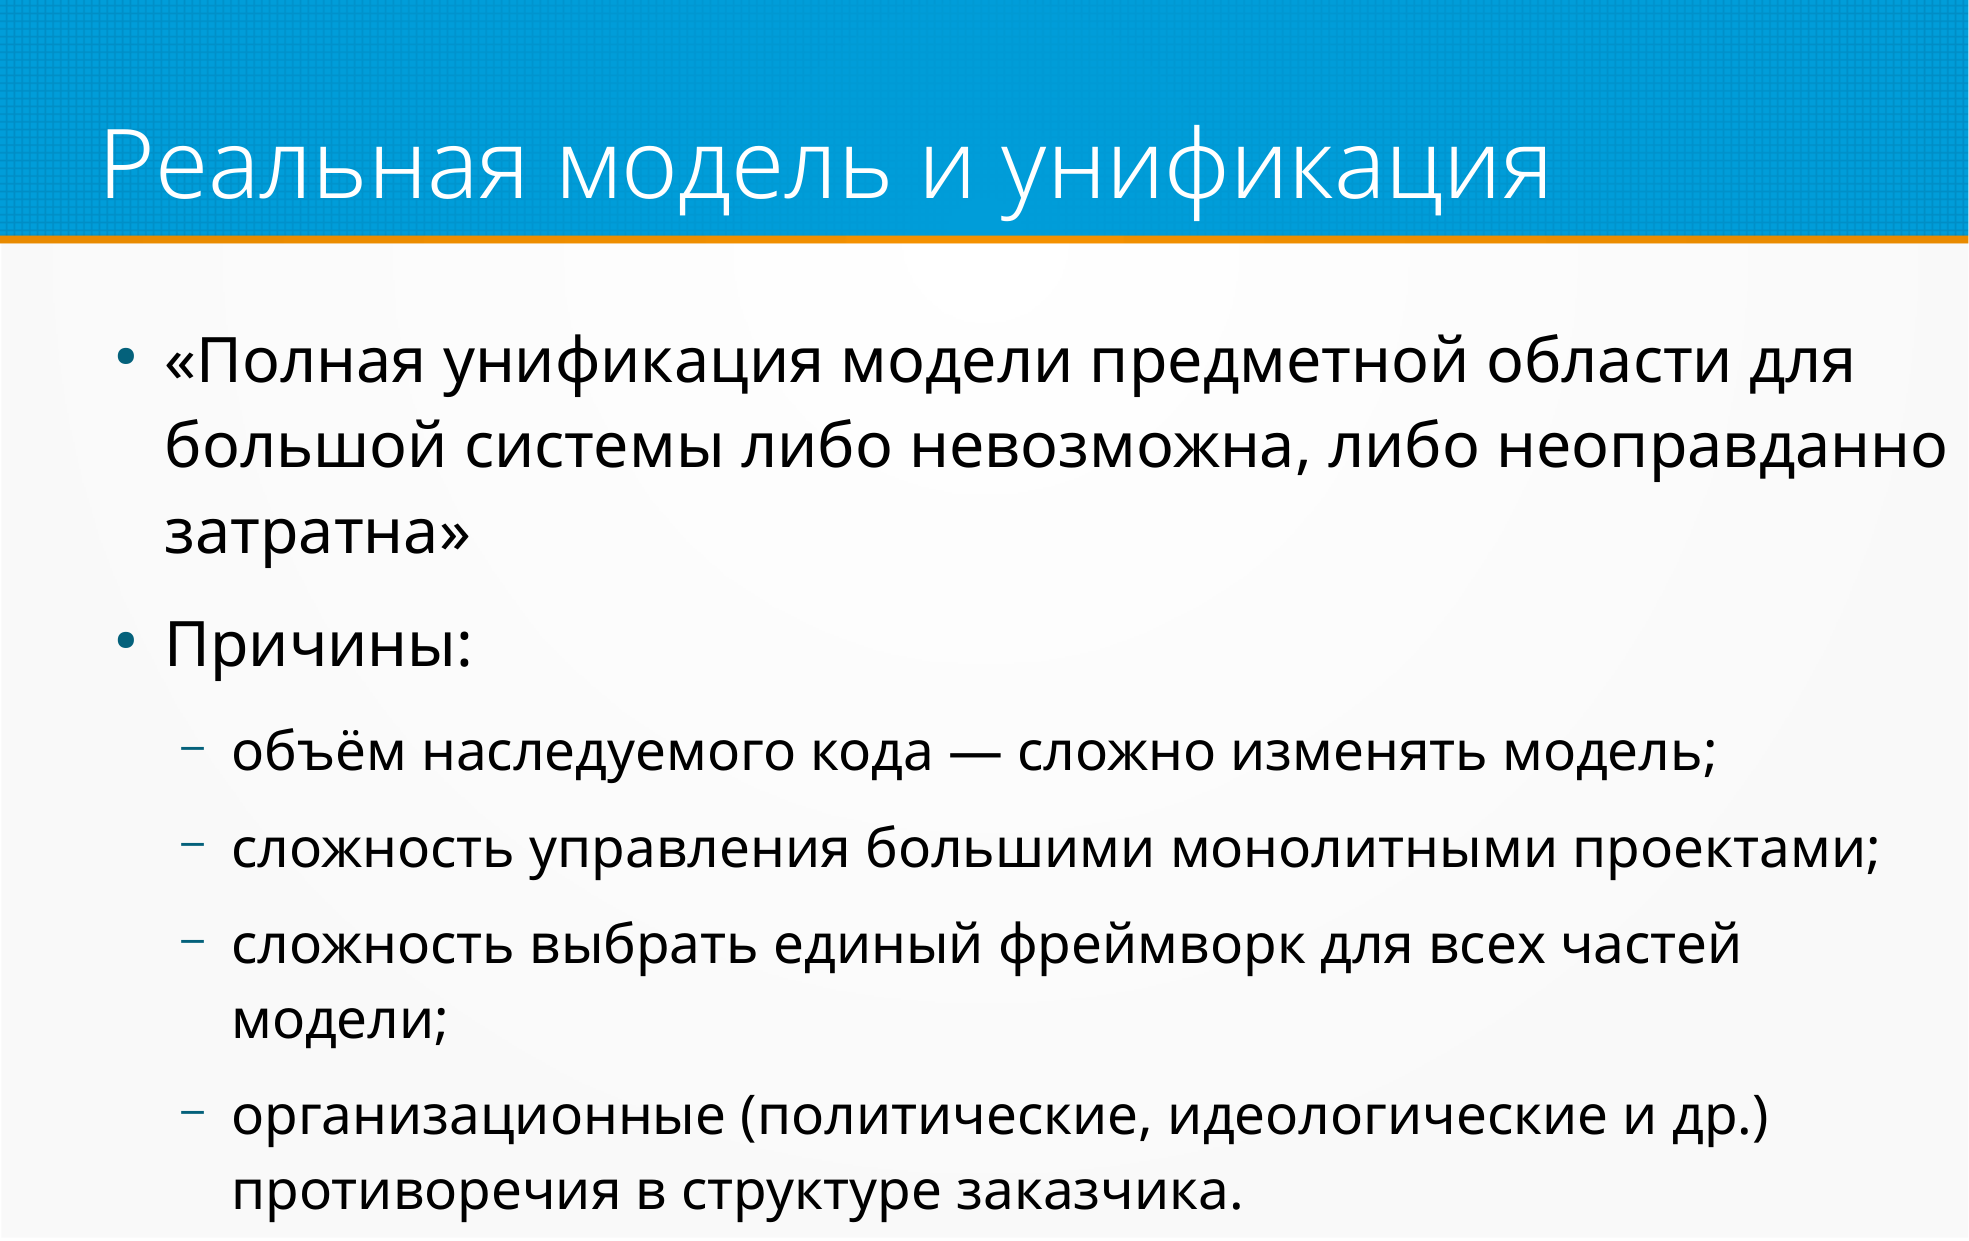

# Реальная модель и унификация
«Полная унификация модели предметной области для большой системы либо невозможна, либо неоправданно затратна»
Причины:
объём наследуемого кода — сложно изменять модель;
сложность управления большими монолитными проектами;
сложность выбрать единый фреймворк для всех частей модели;
организационные (политические, идеологические и др.) противоречия в структуре заказчика.